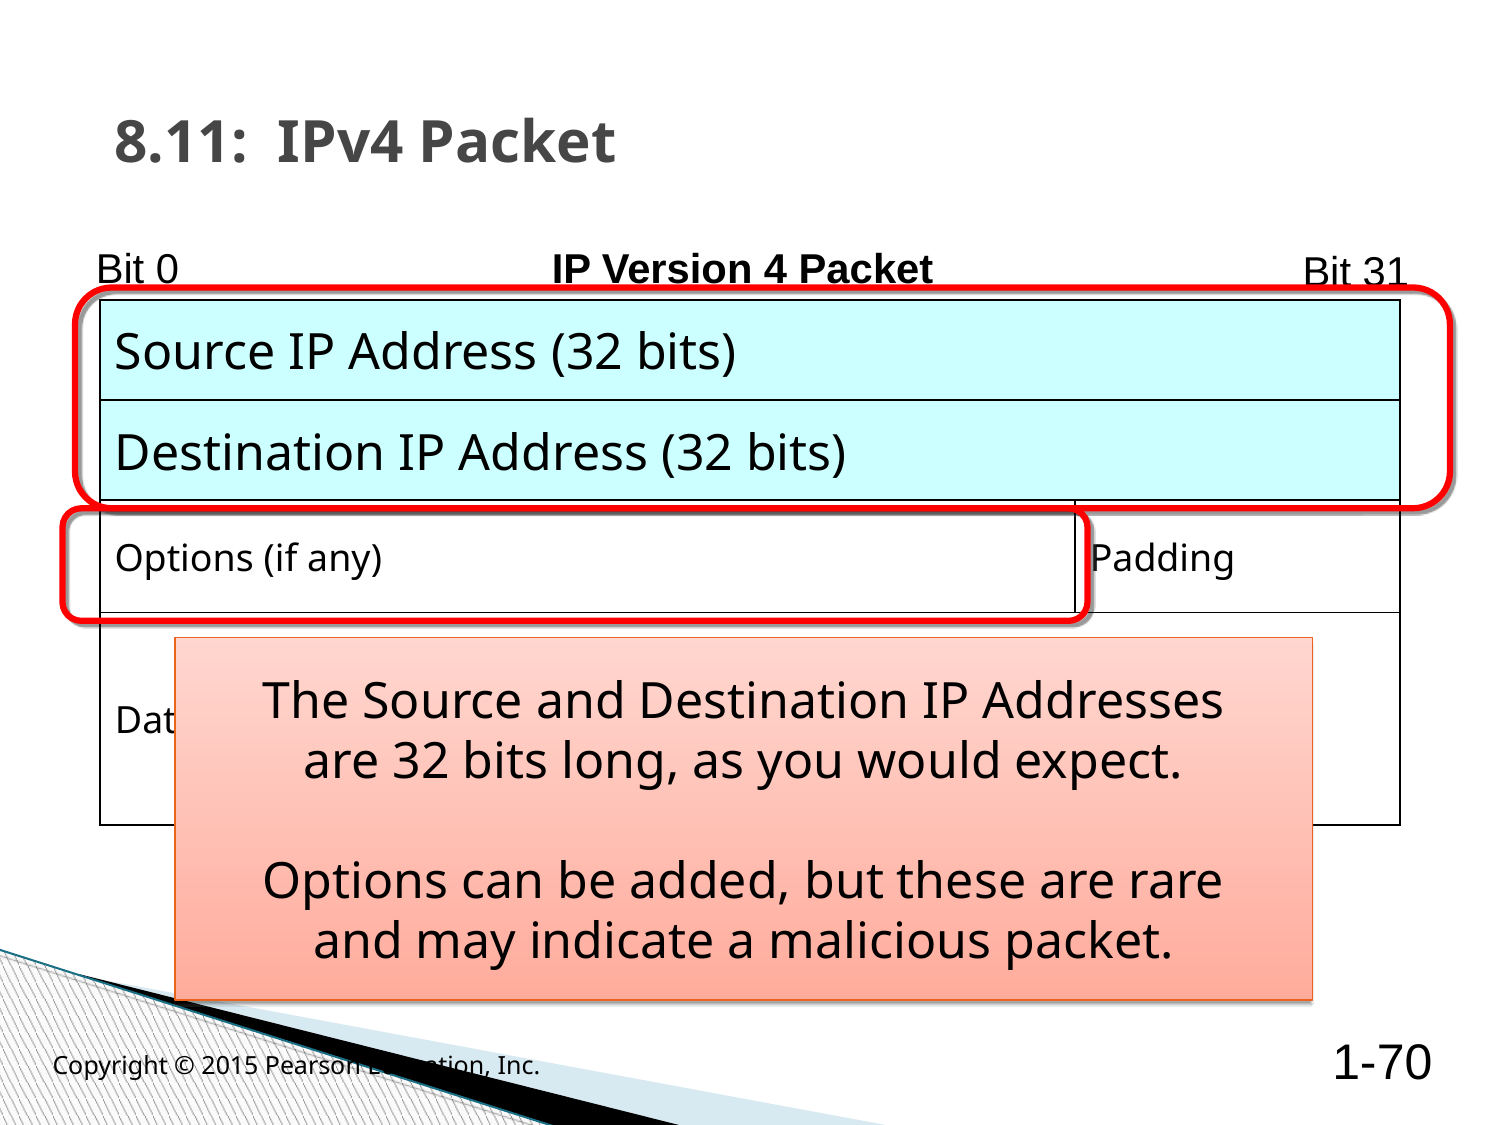

# 8.11: IPv4 Packet
Bit 0
IP Version 4 Packet
Bit 31
Source IP Address (32 bits)
Destination IP Address (32 bits)
Options (if any)
Padding
Data Field
The Source and Destination IP Addresses
are 32 bits long, as you would expect.
Options can be added, but these are rare
and may indicate a malicious packet.
Copyright © 2015 Pearson Education, Inc.